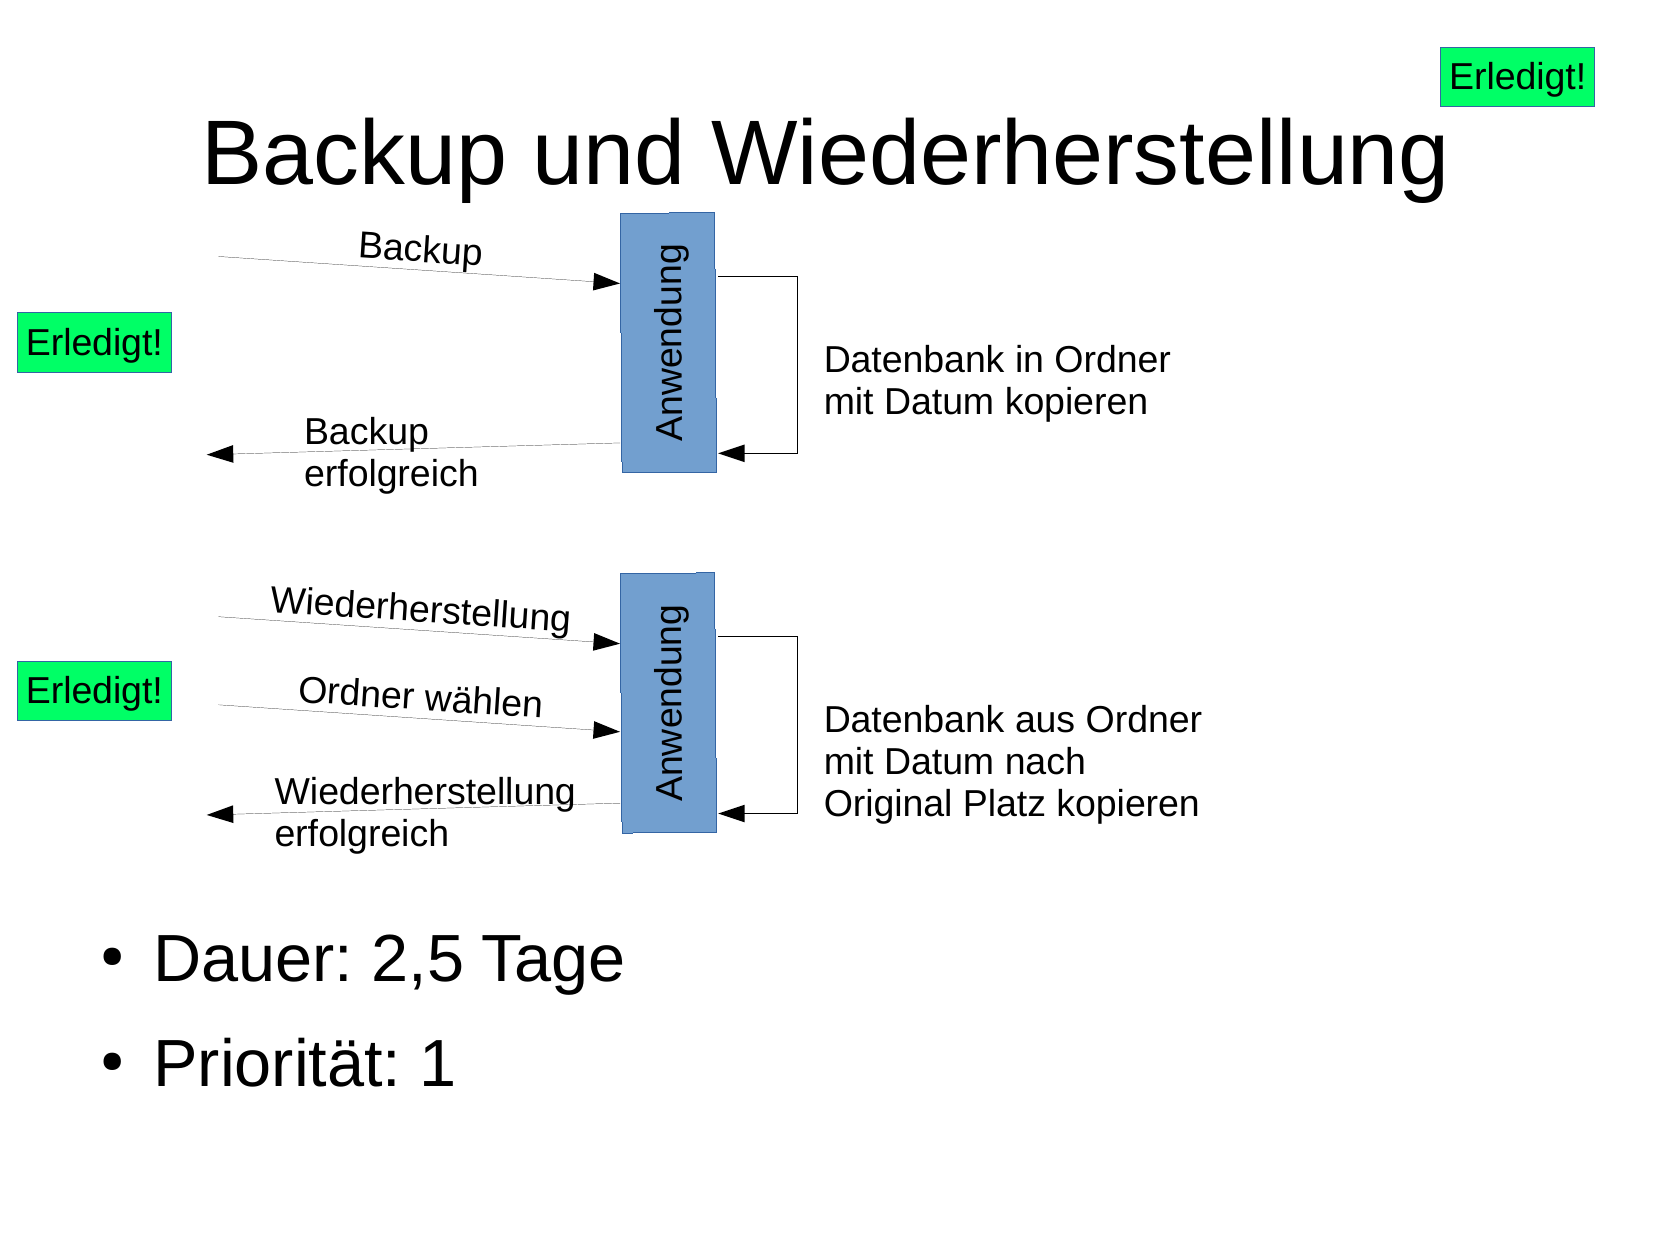

Erledigt!
# Backup und Wiederherstellung
Backup
Anwendung
Erledigt!
Datenbank in Ordner mit Datum kopieren
Backup
erfolgreich
Wiederherstellung
Anwendung
Erledigt!
Datenbank aus Ordner mit Datum nach Original Platz kopieren
Ordner wählen
Wiederherstellung
erfolgreich
Dauer: 2,5 Tage
Priorität: 1